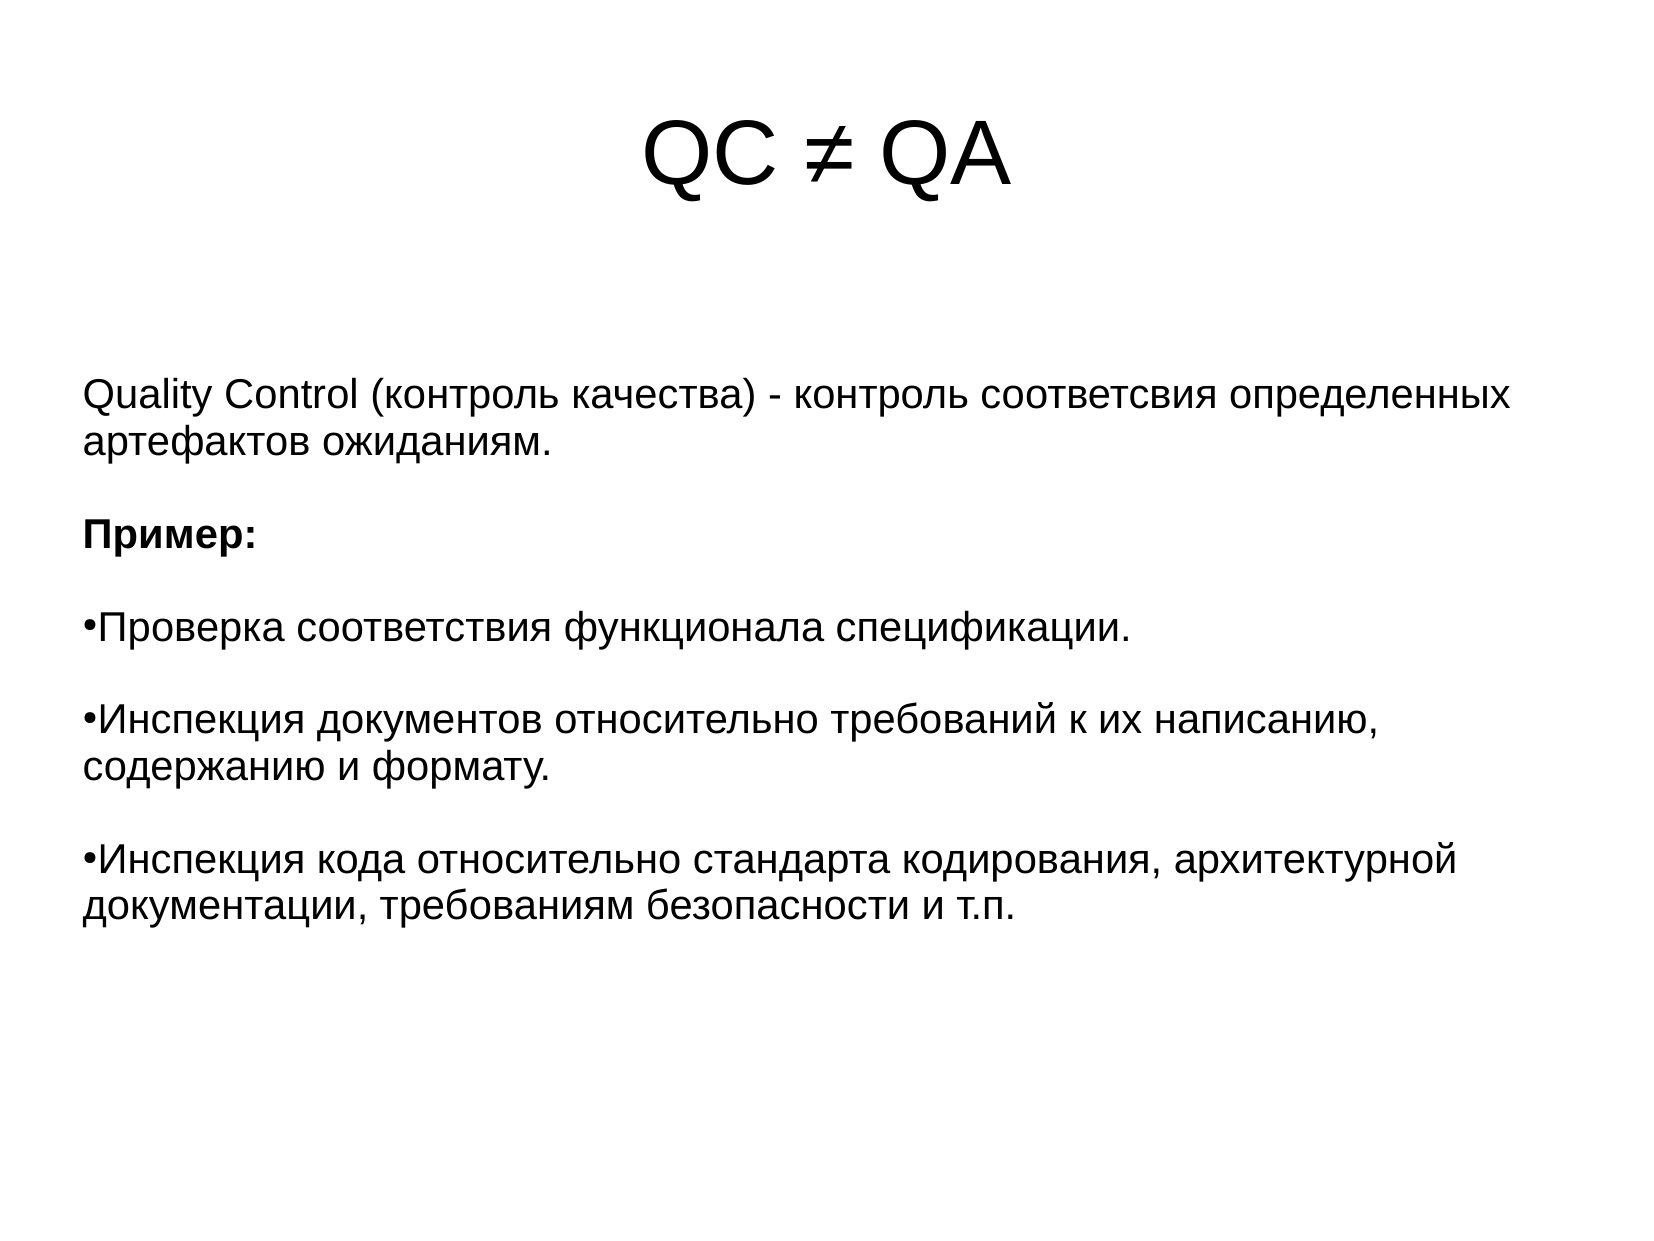

# QC ≠ QA
Quality Control (контроль качества) - контроль соответсвия определенных артефактов ожиданиям.
Пример:
Проверка соответствия функционала спецификации.
Инспекция документов относительно требований к их написанию, содержанию и формату.
Инспекция кода относительно стандарта кодирования, архитектурной документации, требованиям безопасности и т.п.